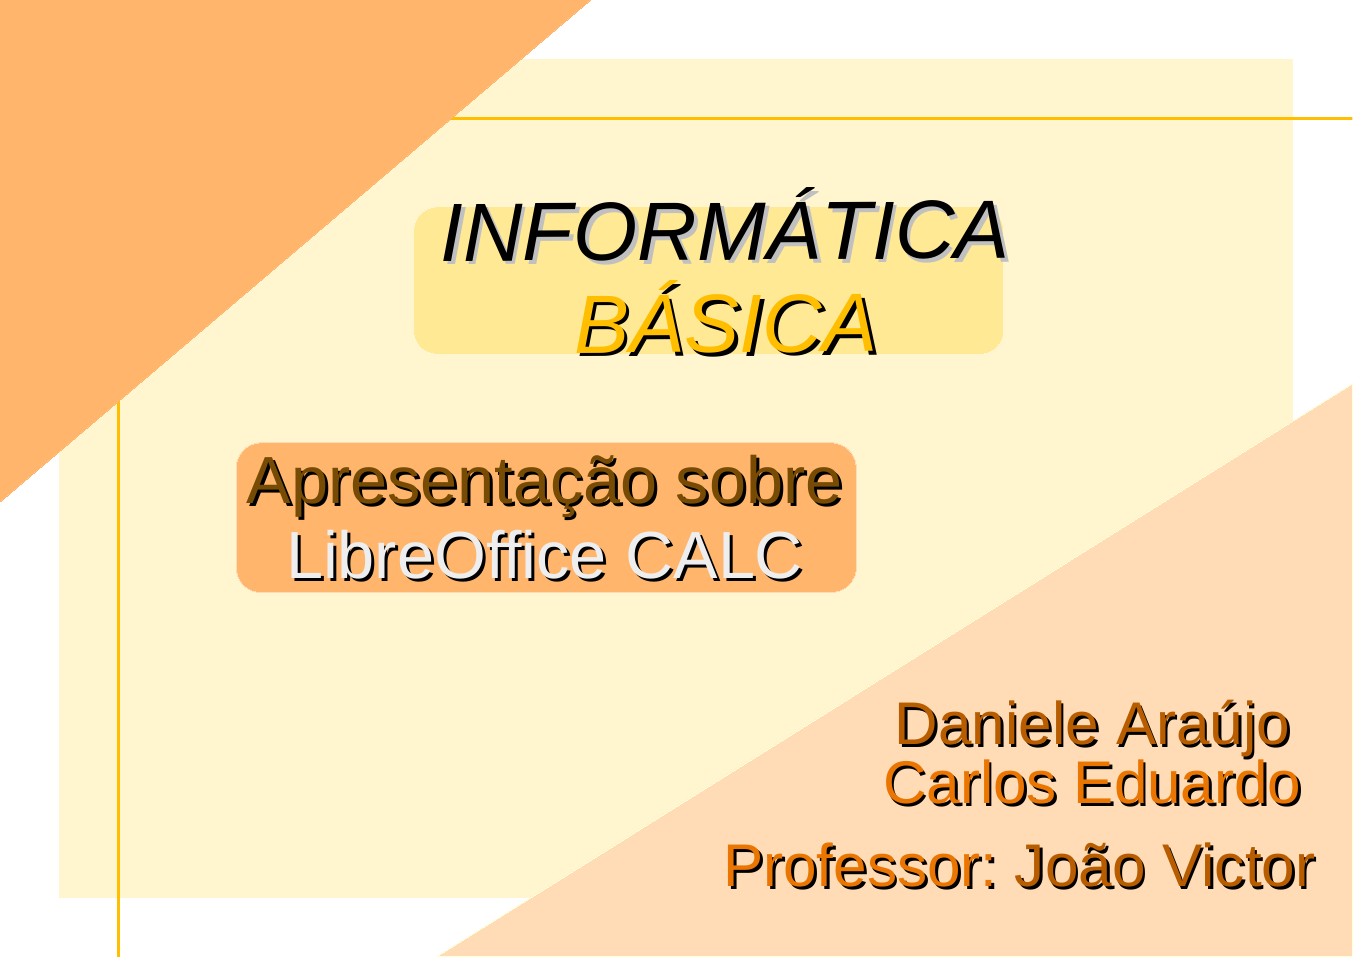

# INFORMÁTICA BÁSICA
Apresentação sobre LibreOffice CALC
Daniele Araújo
Carlos Eduardo
Professor: João Victor